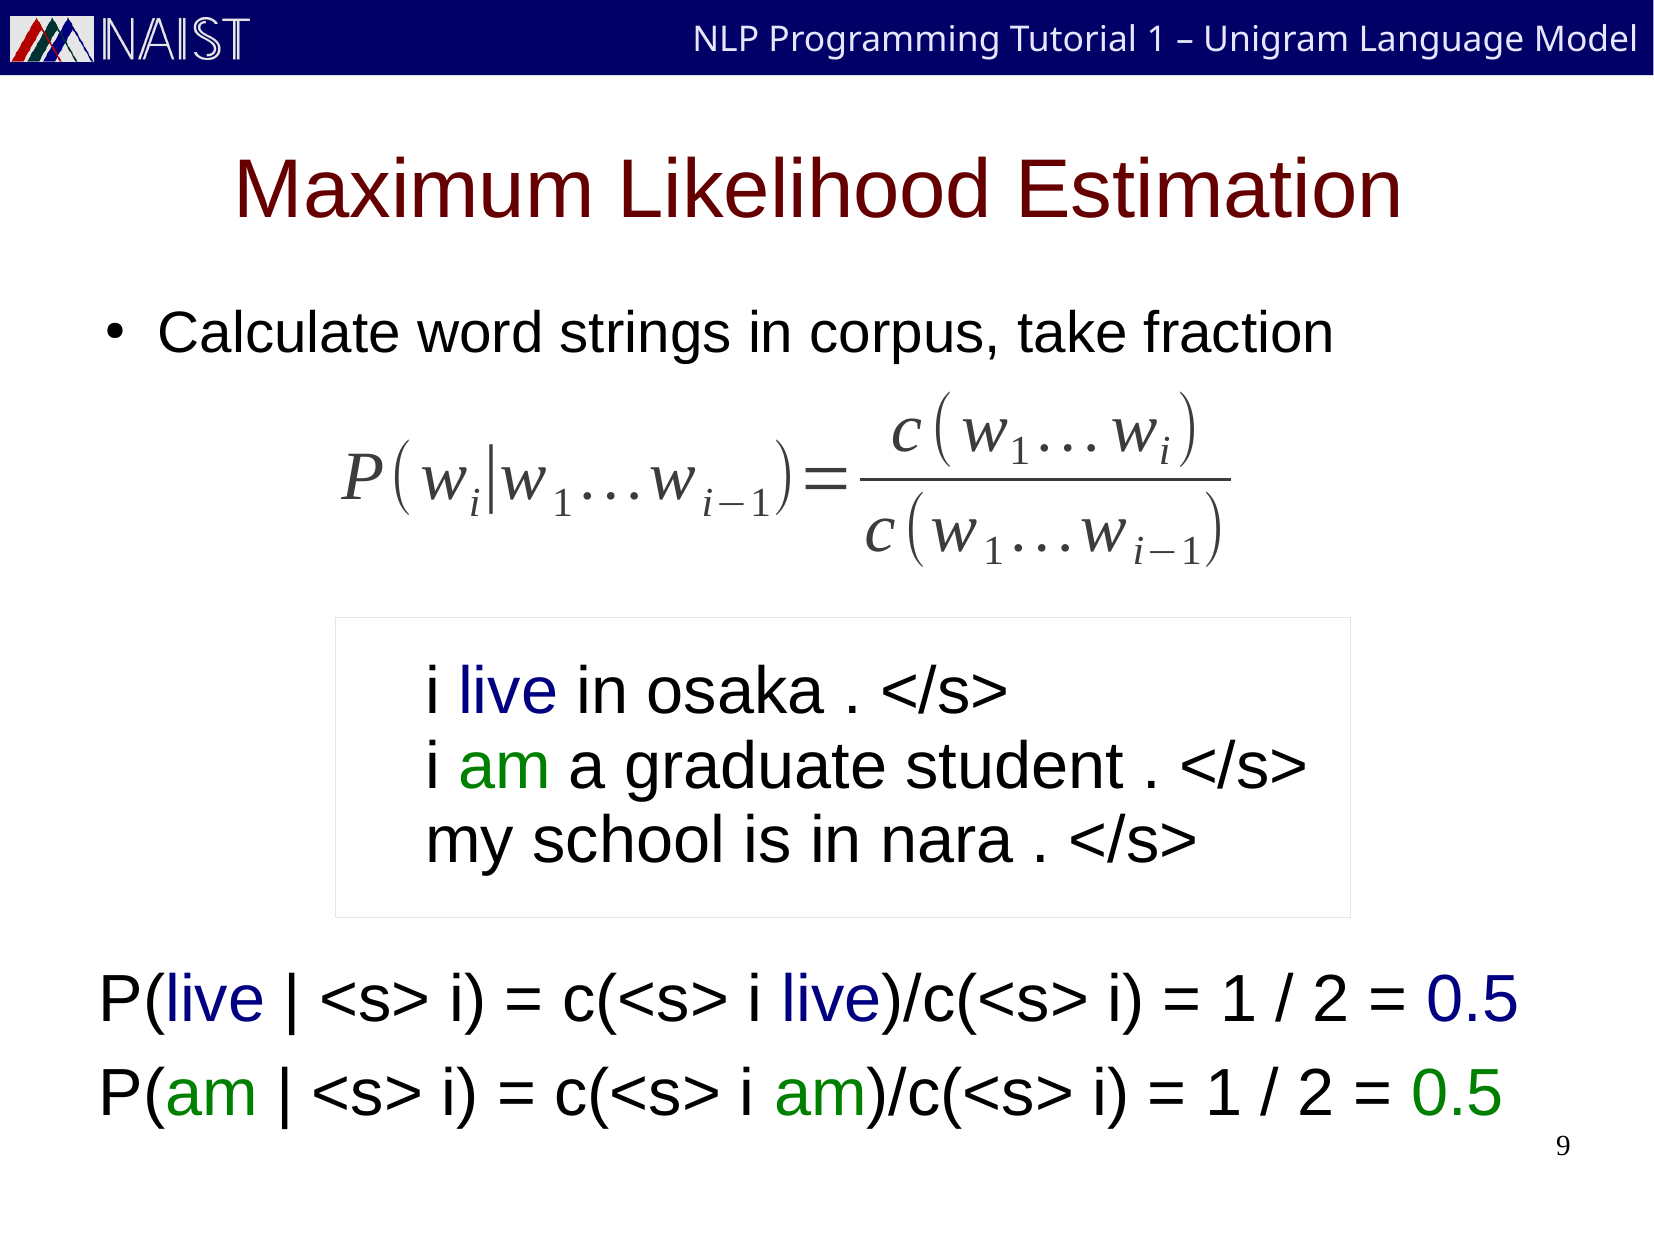

# Maximum Likelihood Estimation
Calculate word strings in corpus, take fraction
i live in osaka . </s>
i am a graduate student . </s>
my school is in nara . </s>
P(live | <s> i) = c(<s> i live)/c(<s> i) = 1 / 2 = 0.5
P(am | <s> i) = c(<s> i am)/c(<s> i) = 1 / 2 = 0.5
9